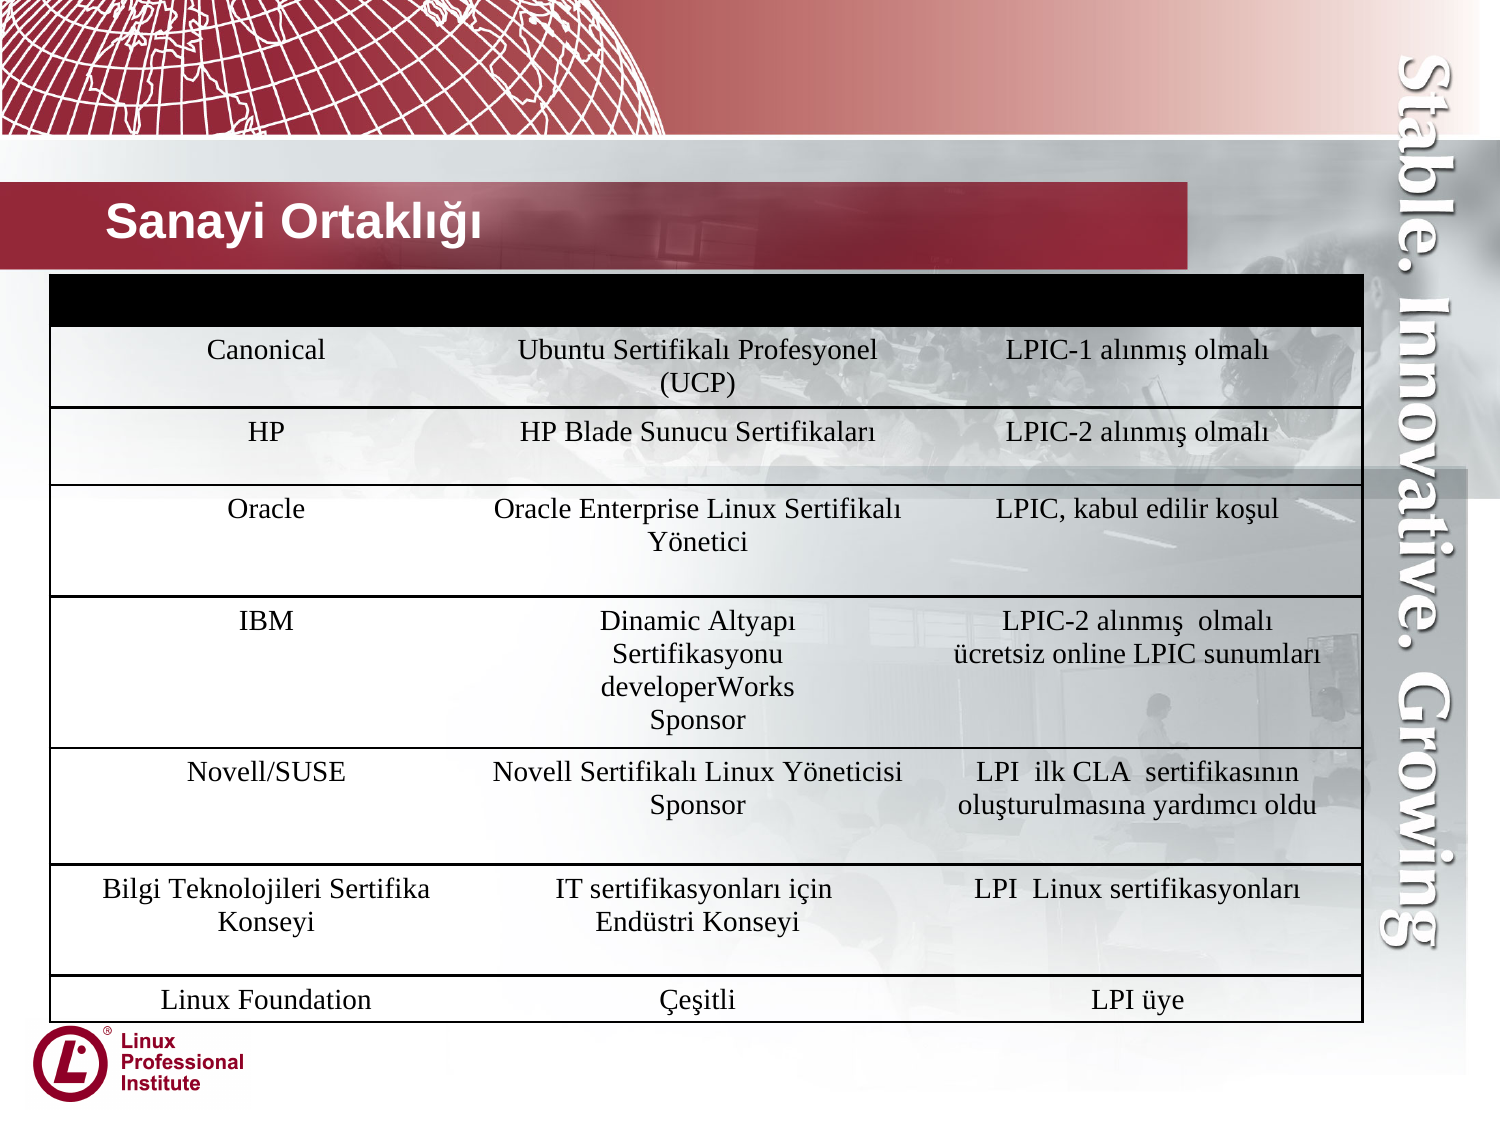

Sanayi Ortaklığı
| Organization | Program | Description |
| --- | --- | --- |
| Canonical | Ubuntu Sertifikalı Profesyonel (UCP) | LPIC-1 alınmış olmalı |
| HP | HP Blade Sunucu Sertifikaları | LPIC-2 alınmış olmalı |
| Oracle | Oracle Enterprise Linux Sertifikalı Yönetici | LPIC, kabul edilir koşul |
| IBM | Dinamic Altyapı Sertifikasyonu developerWorks Sponsor | LPIC-2 alınmış olmalı ücretsiz online LPIC sunumları |
| Novell/SUSE | Novell Sertifikalı Linux Yöneticisi Sponsor | LPI ilk CLA sertifikasının oluşturulmasına yardımcı oldu |
| Bilgi Teknolojileri Sertifika Konseyi | IT sertifikasyonları için Endüstri Konseyi | LPI Linux sertifikasyonları |
| Linux Foundation | Çeşitli | LPI üye |